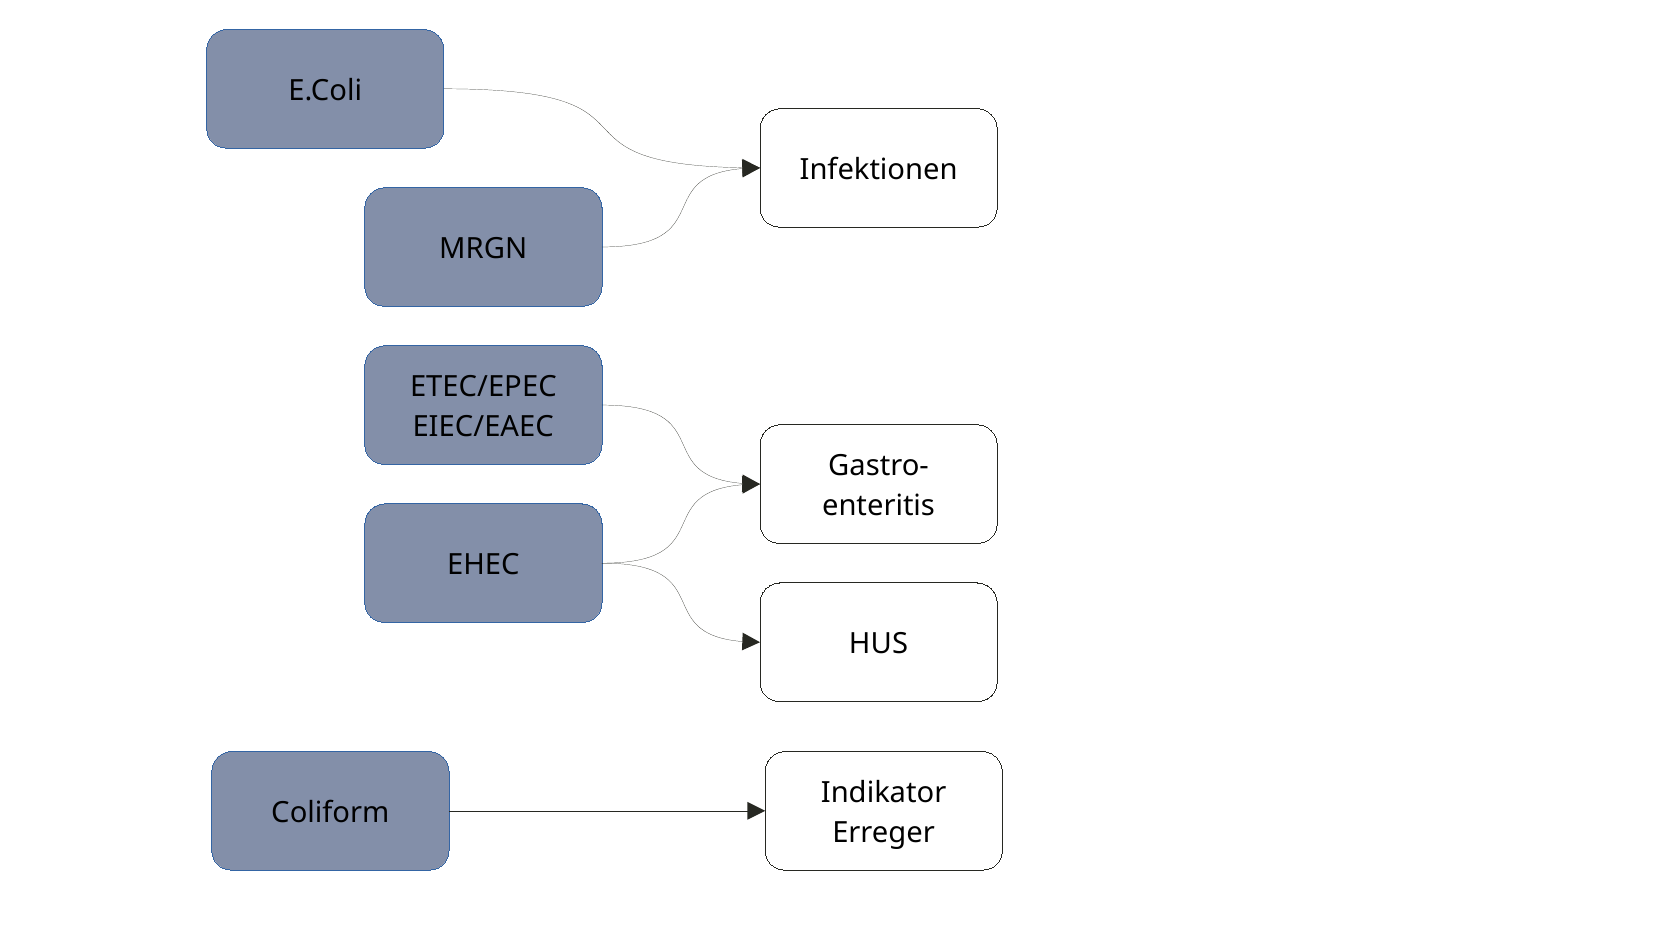

E.Coli
Infektionen
MRGN
ETEC/EPEC
EIEC/EAEC
Gastro-enteritis
EHEC
HUS
Coliform
Indikator
Erreger